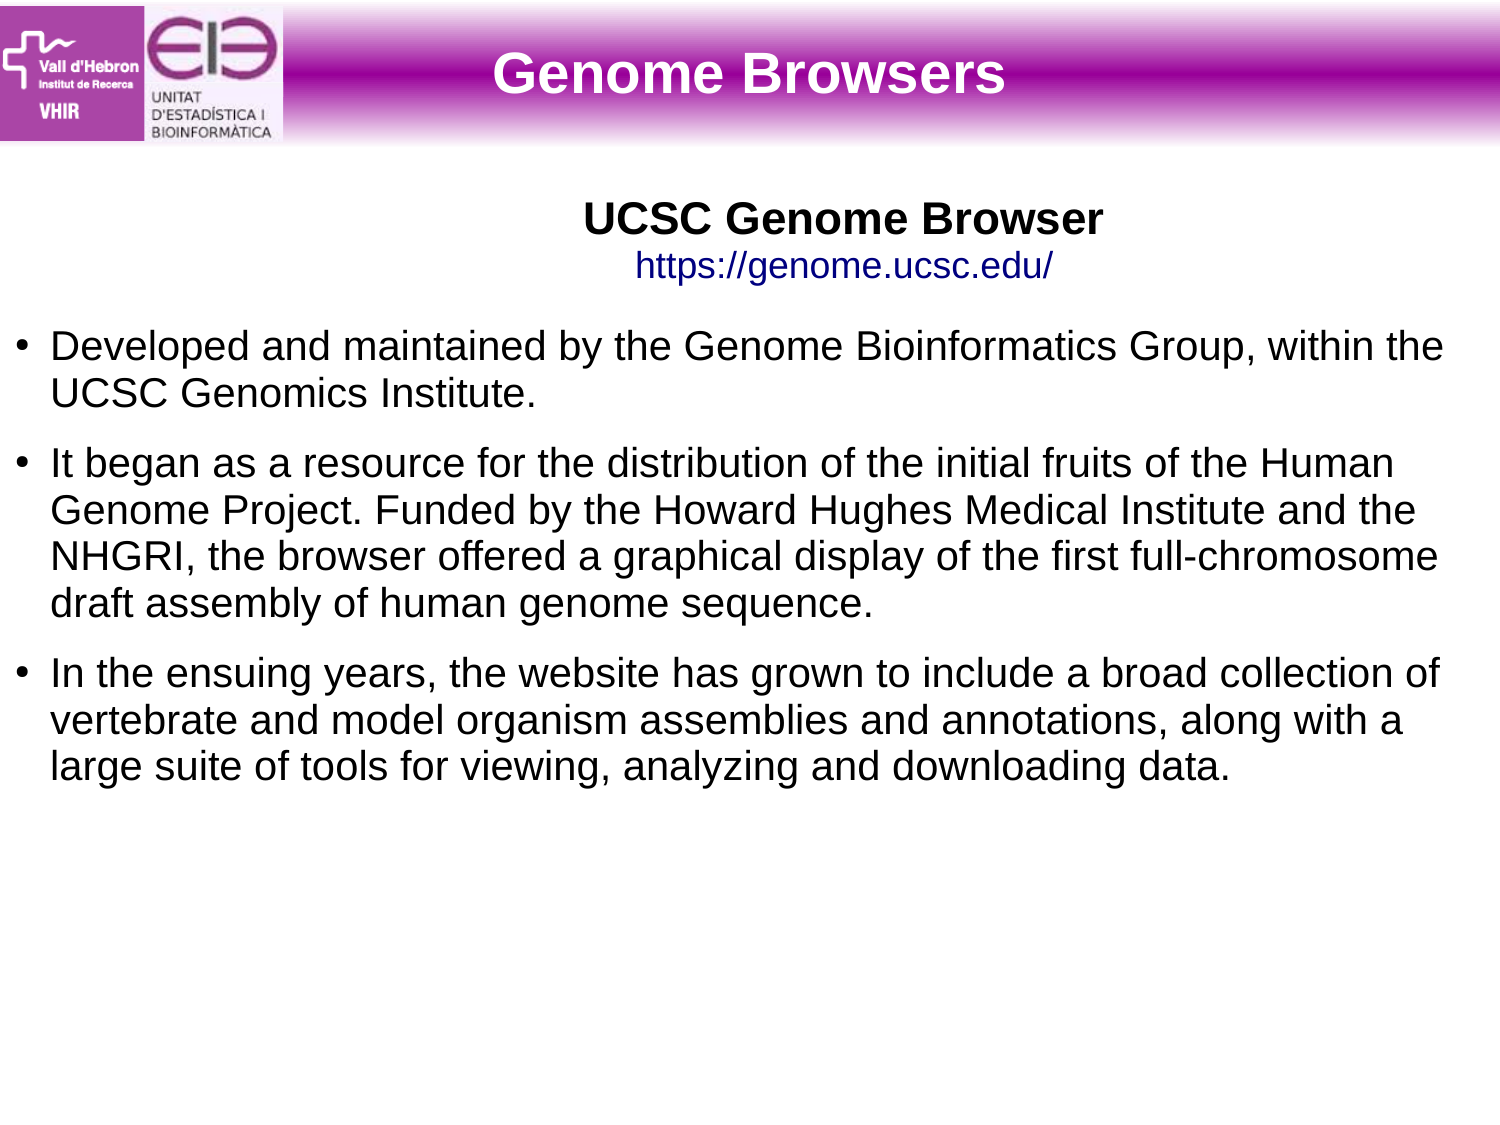

Genome Browsers
UCSC Genome Browser
https://genome.ucsc.edu/
Developed and maintained by the Genome Bioinformatics Group, within the UCSC Genomics Institute.
It began as a resource for the distribution of the initial fruits of the Human Genome Project. Funded by the Howard Hughes Medical Institute and the NHGRI, the browser offered a graphical display of the first full-chromosome draft assembly of human genome sequence.
In the ensuing years, the website has grown to include a broad collection of vertebrate and model organism assemblies and annotations, along with a large suite of tools for viewing, analyzing and downloading data.